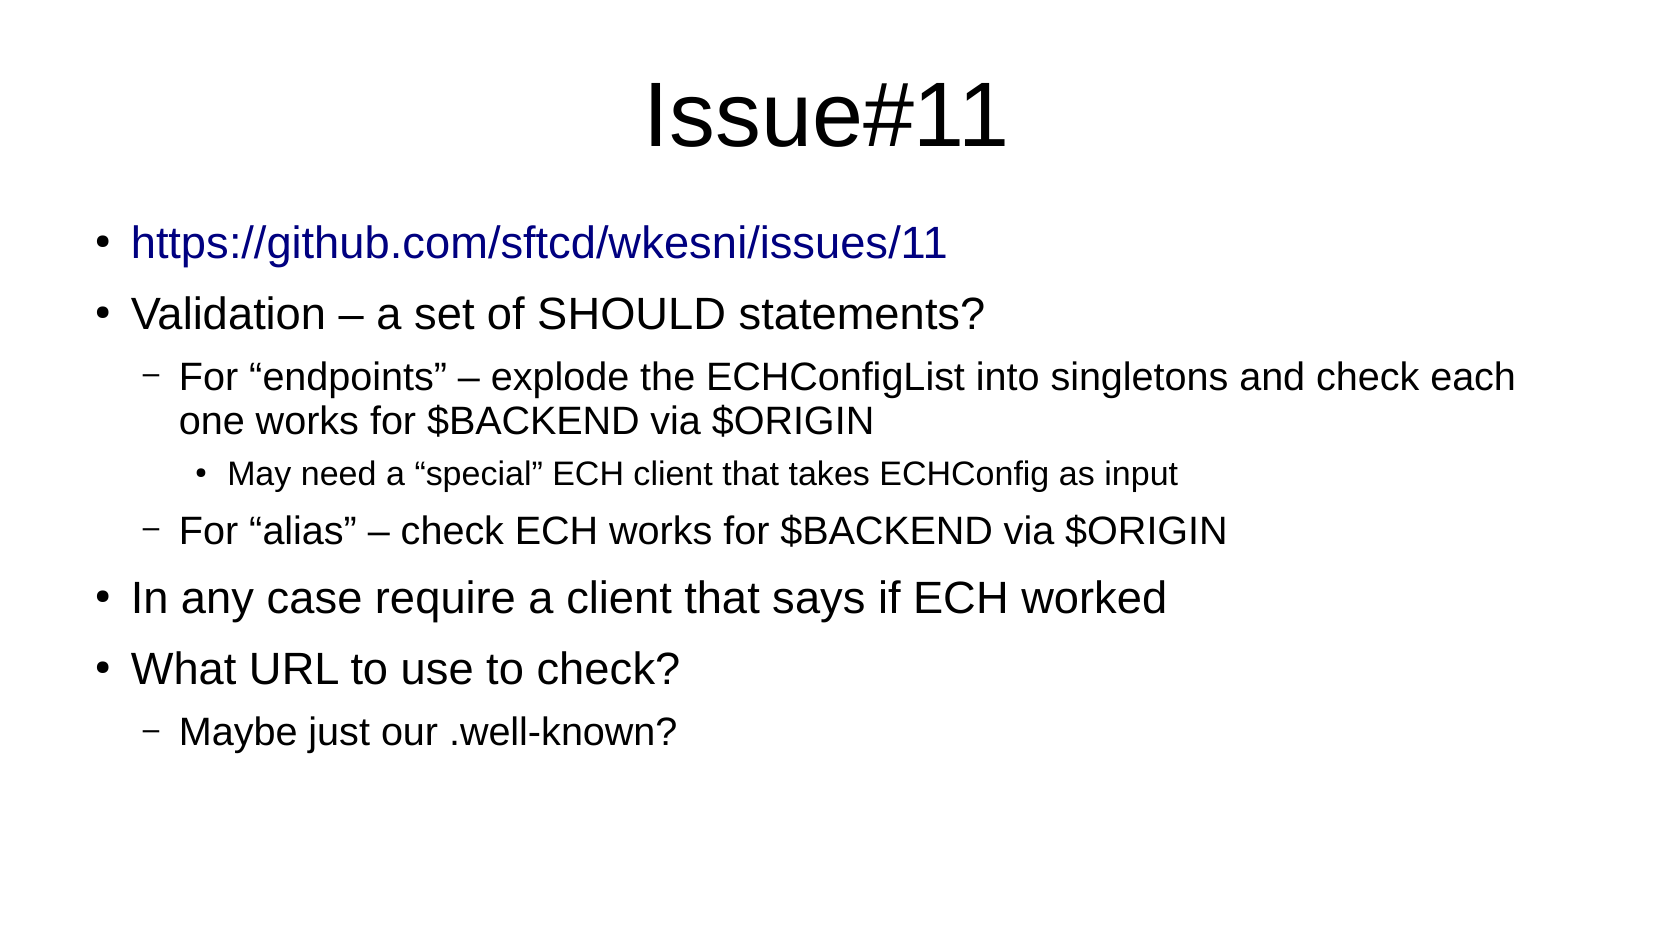

# Issue#11
https://github.com/sftcd/wkesni/issues/11
Validation – a set of SHOULD statements?
For “endpoints” – explode the ECHConfigList into singletons and check each one works for $BACKEND via $ORIGIN
May need a “special” ECH client that takes ECHConfig as input
For “alias” – check ECH works for $BACKEND via $ORIGIN
In any case require a client that says if ECH worked
What URL to use to check?
Maybe just our .well-known?